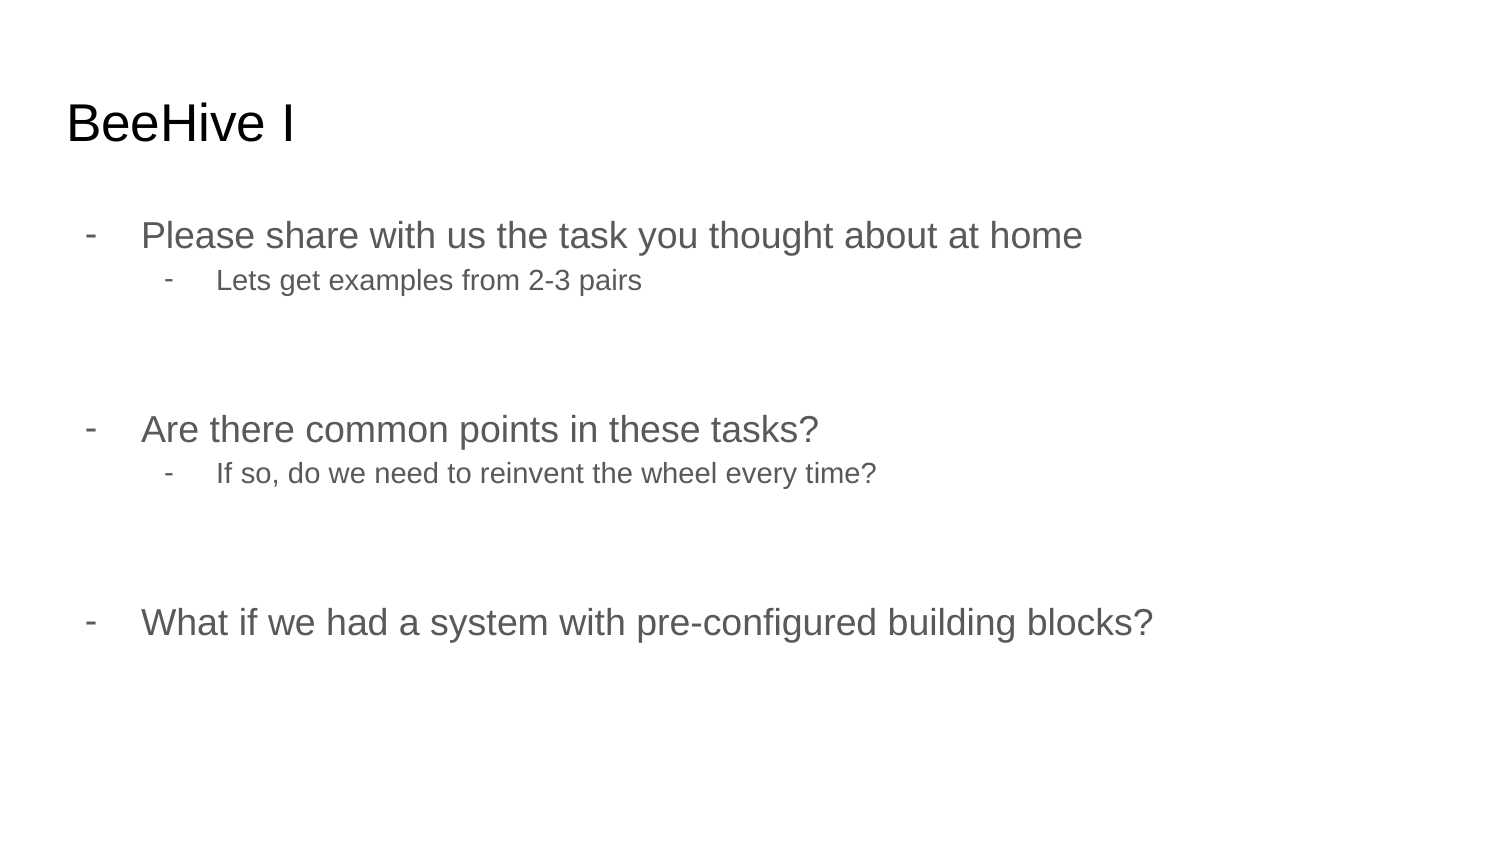

# BeeHive I
Please share with us the task you thought about at home
Lets get examples from 2-3 pairs
Are there common points in these tasks?
If so, do we need to reinvent the wheel every time?
What if we had a system with pre-configured building blocks?